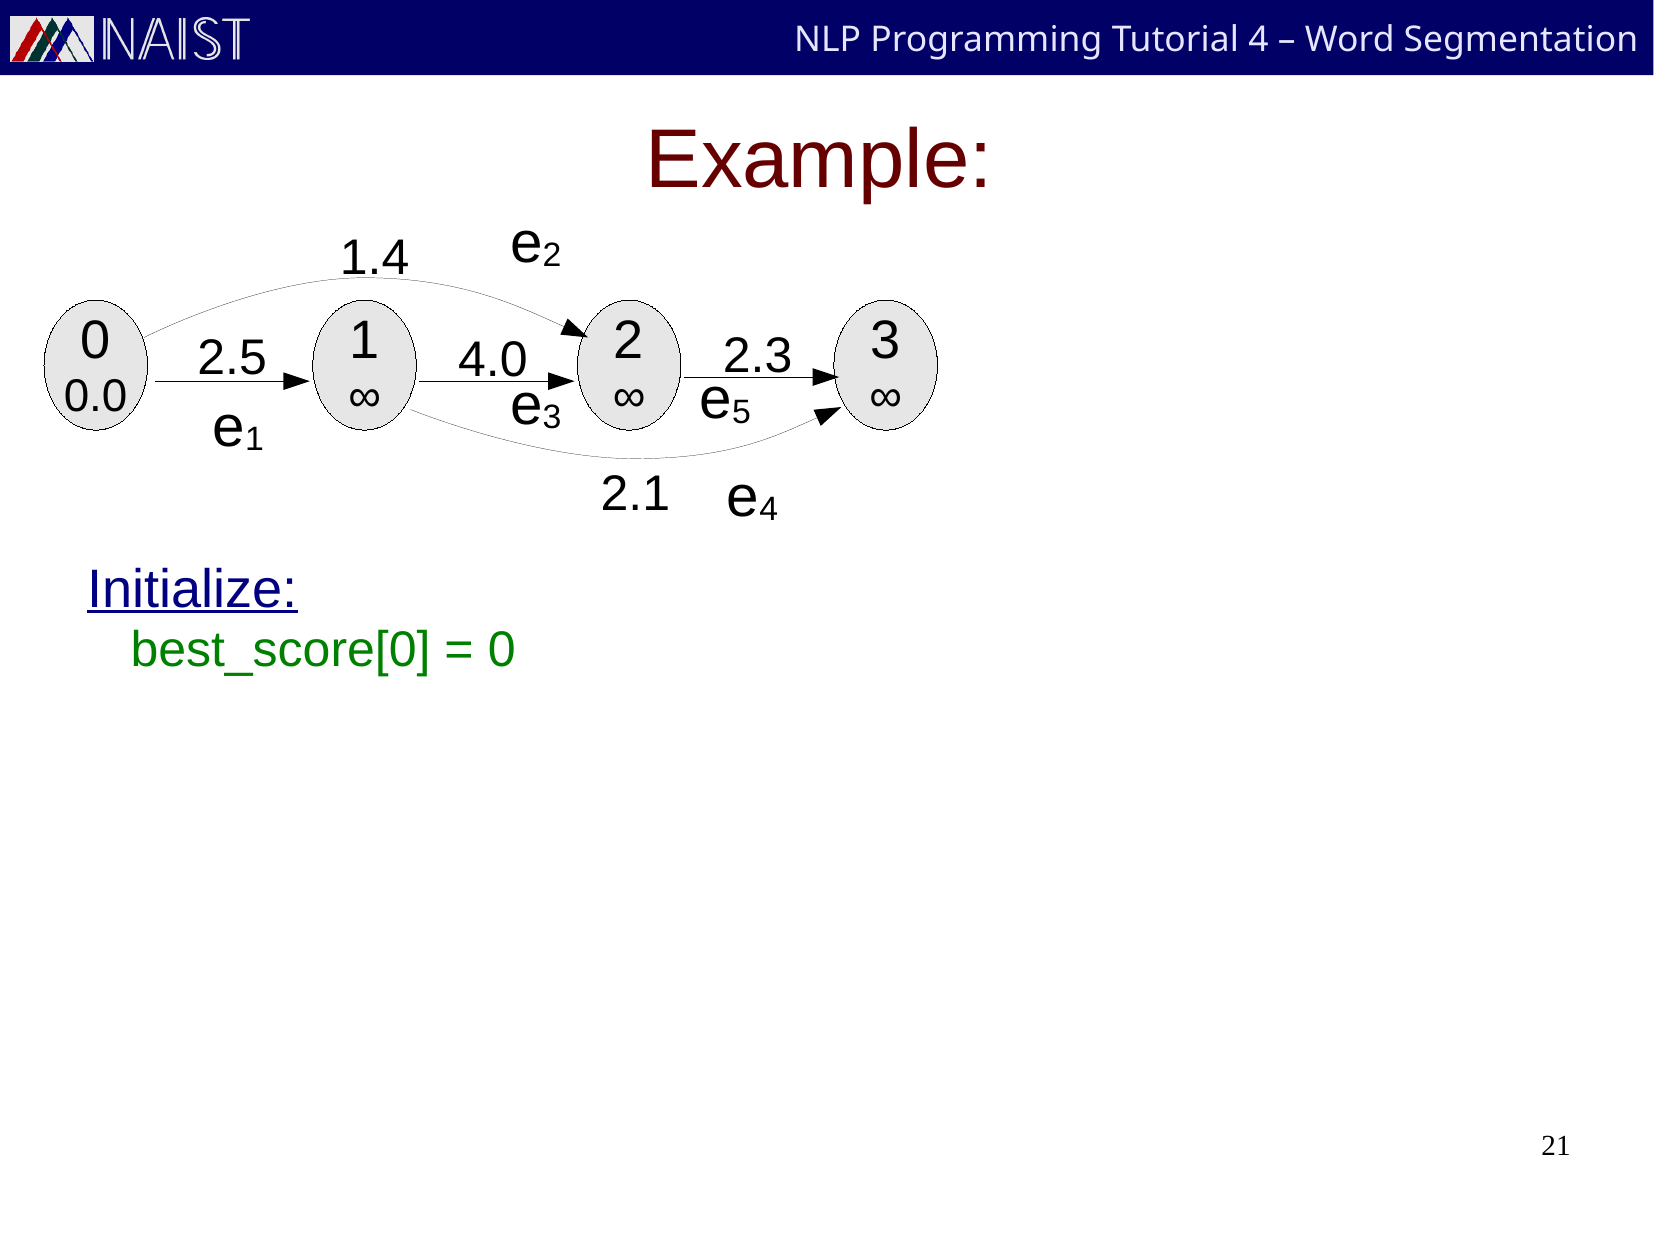

# Example:
e2
1.4
0
0.0
1
∞
2
∞
3
∞
2.3
2.5
4.0
e5
e3
e1
e4
2.1
Initialize:
best_score[0] = 0
21